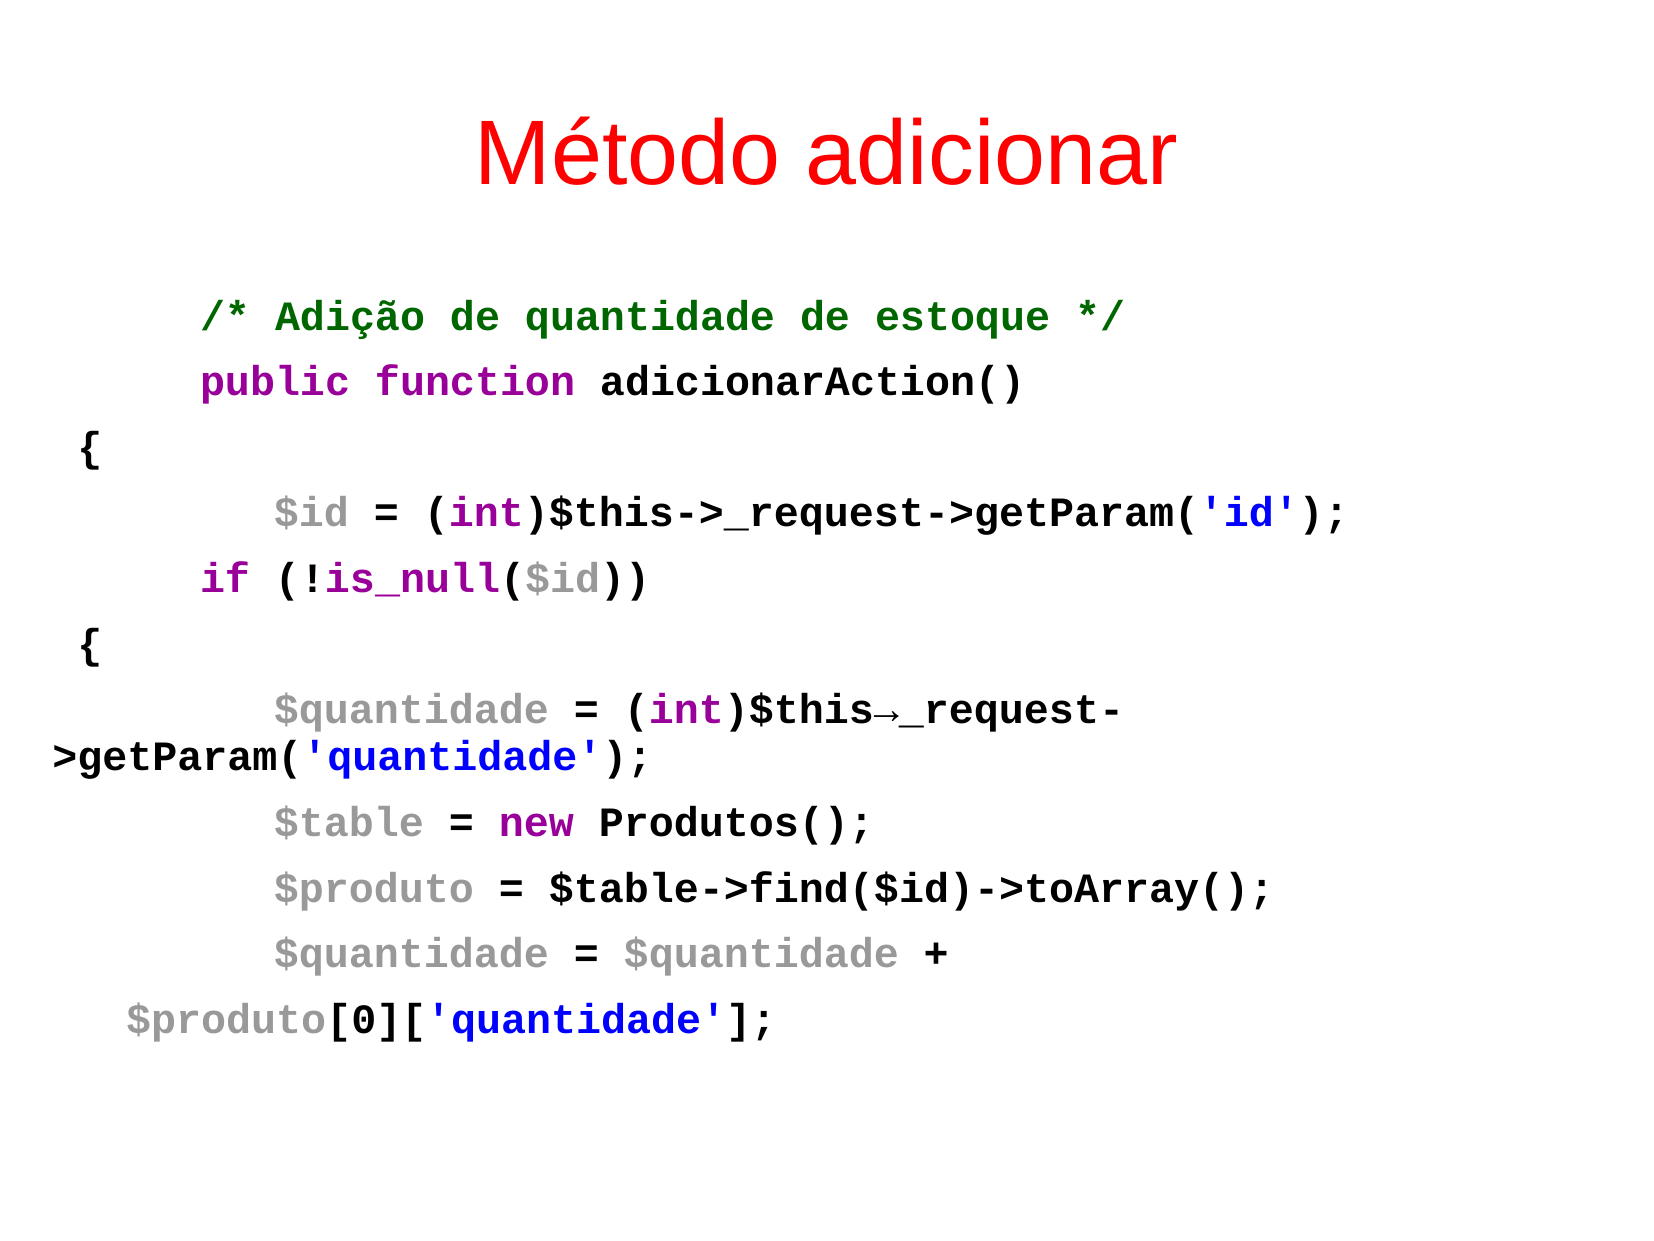

# Método adicionar
 		/* Adição de quantidade de estoque */
 		public function adicionarAction()
 {
 			$id = (int)$this->_request->getParam('id');
 		if (!is_null($id))
 {
 			$quantidade = (int)$this→_request-							 >getParam('quantidade');
 			$table = new Produtos();
 			$produto = $table->find($id)->toArray();
 			$quantidade = $quantidade +
 	$produto[0]['quantidade'];